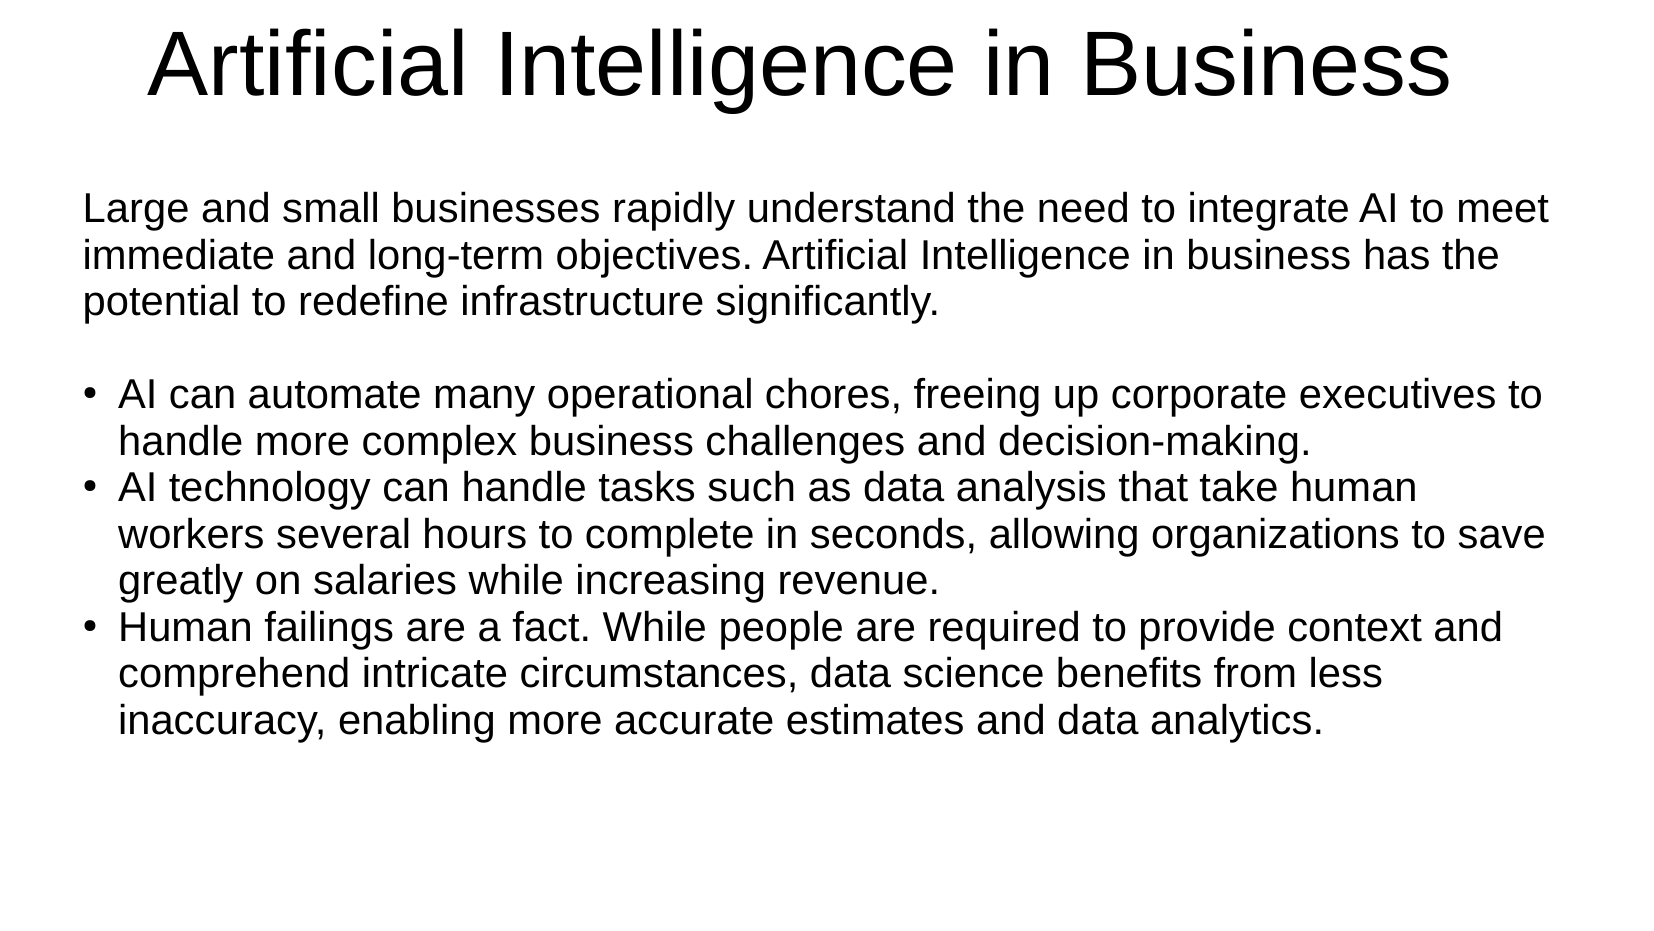

# Artificial Intelligence in Business
Large and small businesses rapidly understand the need to integrate AI to meet immediate and long-term objectives. Artificial Intelligence in business has the potential to redefine infrastructure significantly.
AI can automate many operational chores, freeing up corporate executives to handle more complex business challenges and decision-making.
AI technology can handle tasks such as data analysis that take human workers several hours to complete in seconds, allowing organizations to save greatly on salaries while increasing revenue.
Human failings are a fact. While people are required to provide context and comprehend intricate circumstances, data science benefits from less inaccuracy, enabling more accurate estimates and data analytics.